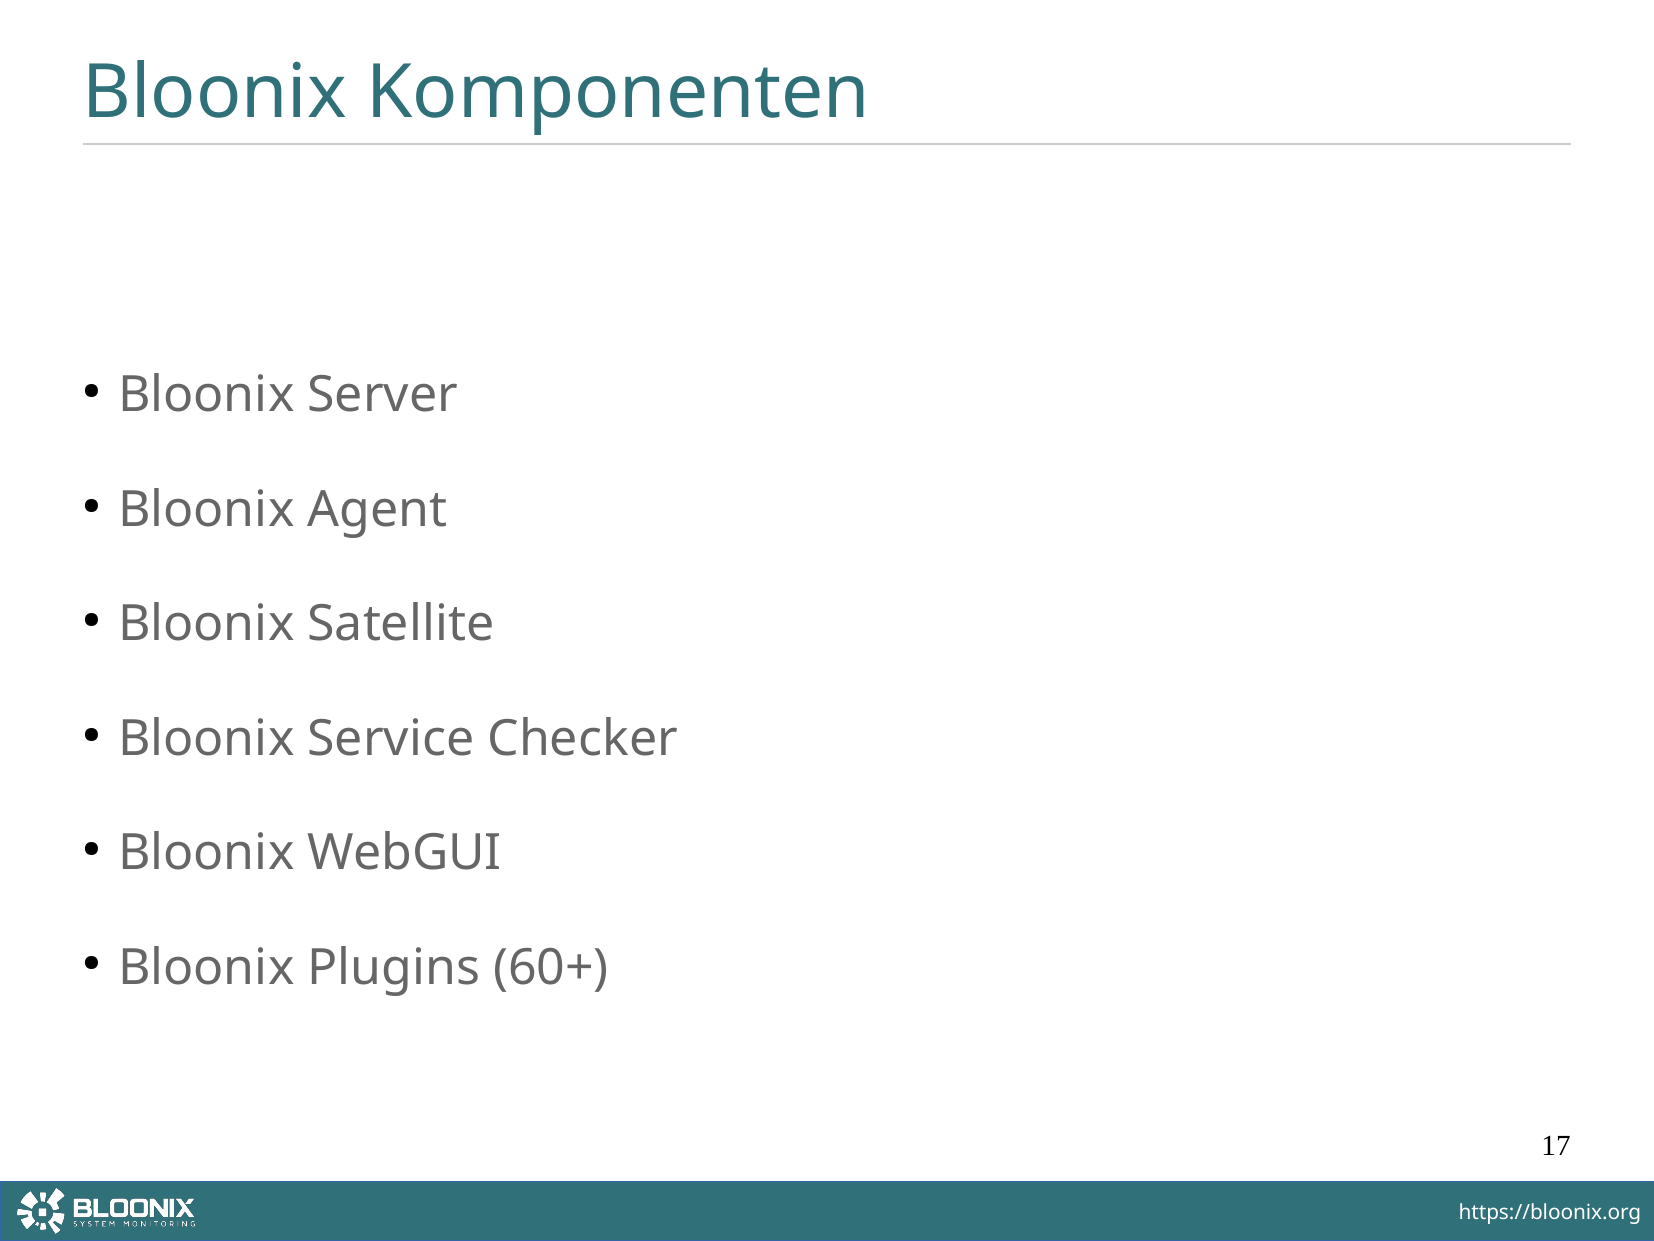

# Bloonix Komponenten
Bloonix Server
Bloonix Agent
Bloonix Satellite
Bloonix Service Checker
Bloonix WebGUI
Bloonix Plugins (60+)
17
https://bloonix.org